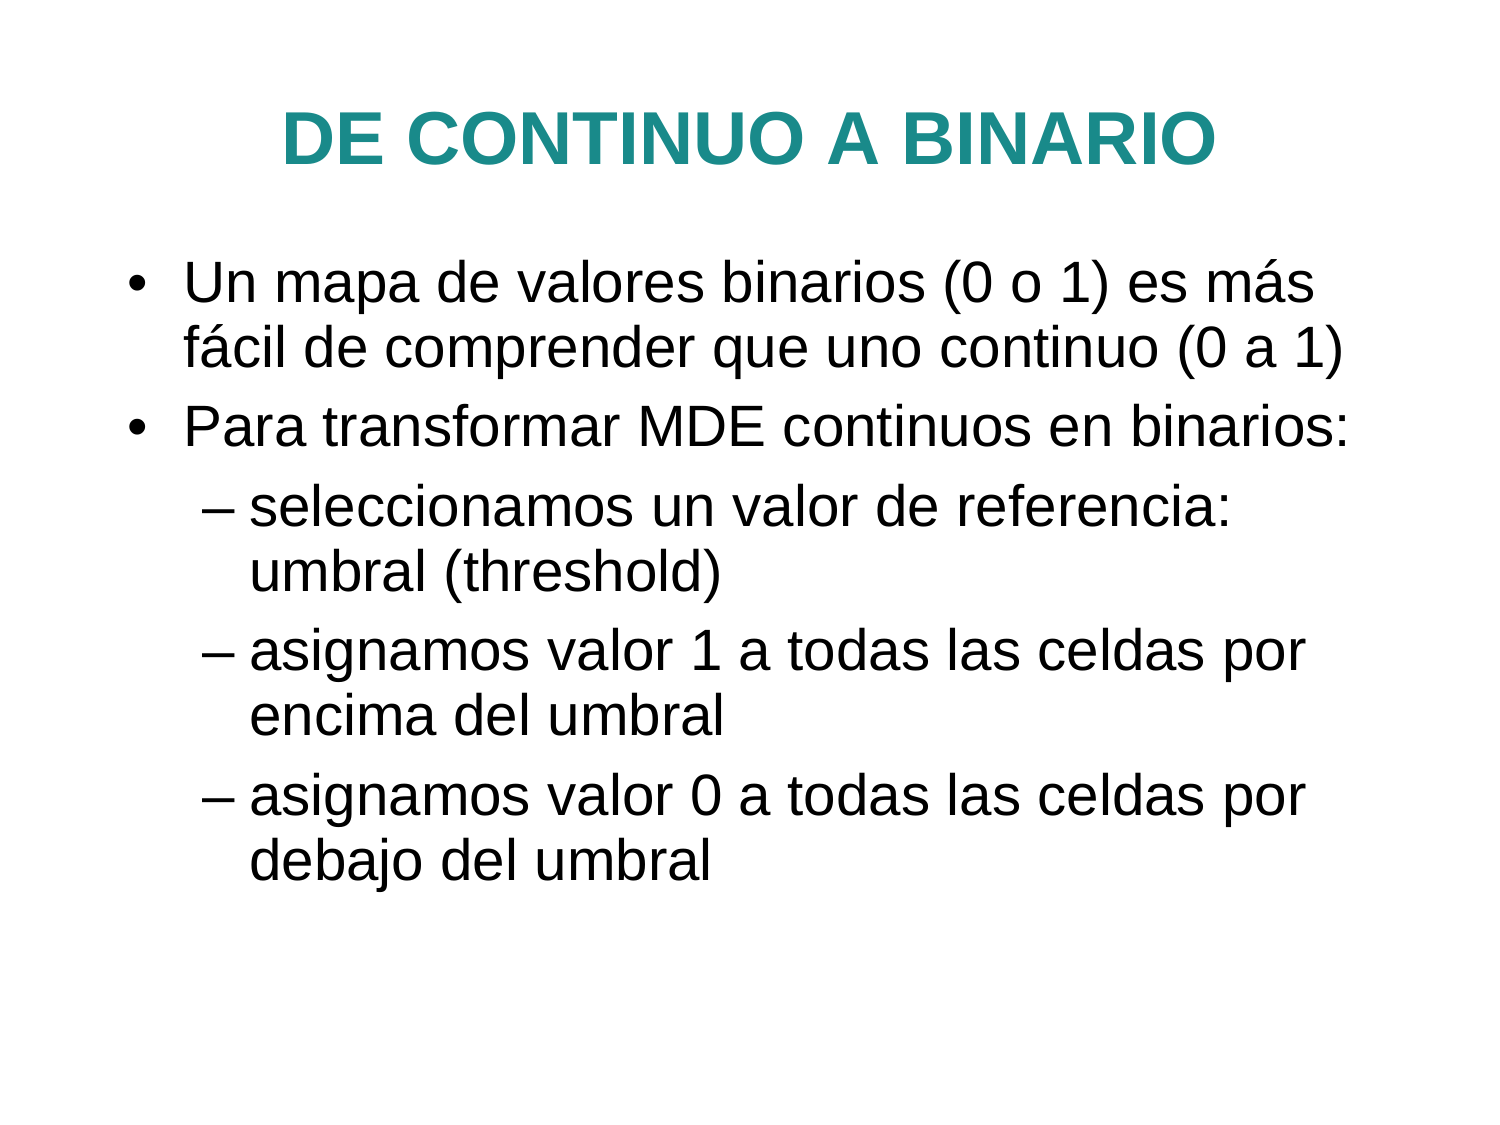

# DE CONTINUO A BINARIO
Un mapa de valores binarios (0 o 1) es más fácil de comprender que uno continuo (0 a 1)
Para transformar MDE continuos en binarios:
seleccionamos un valor de referencia: umbral (threshold)
asignamos valor 1 a todas las celdas por encima del umbral
asignamos valor 0 a todas las celdas por debajo del umbral